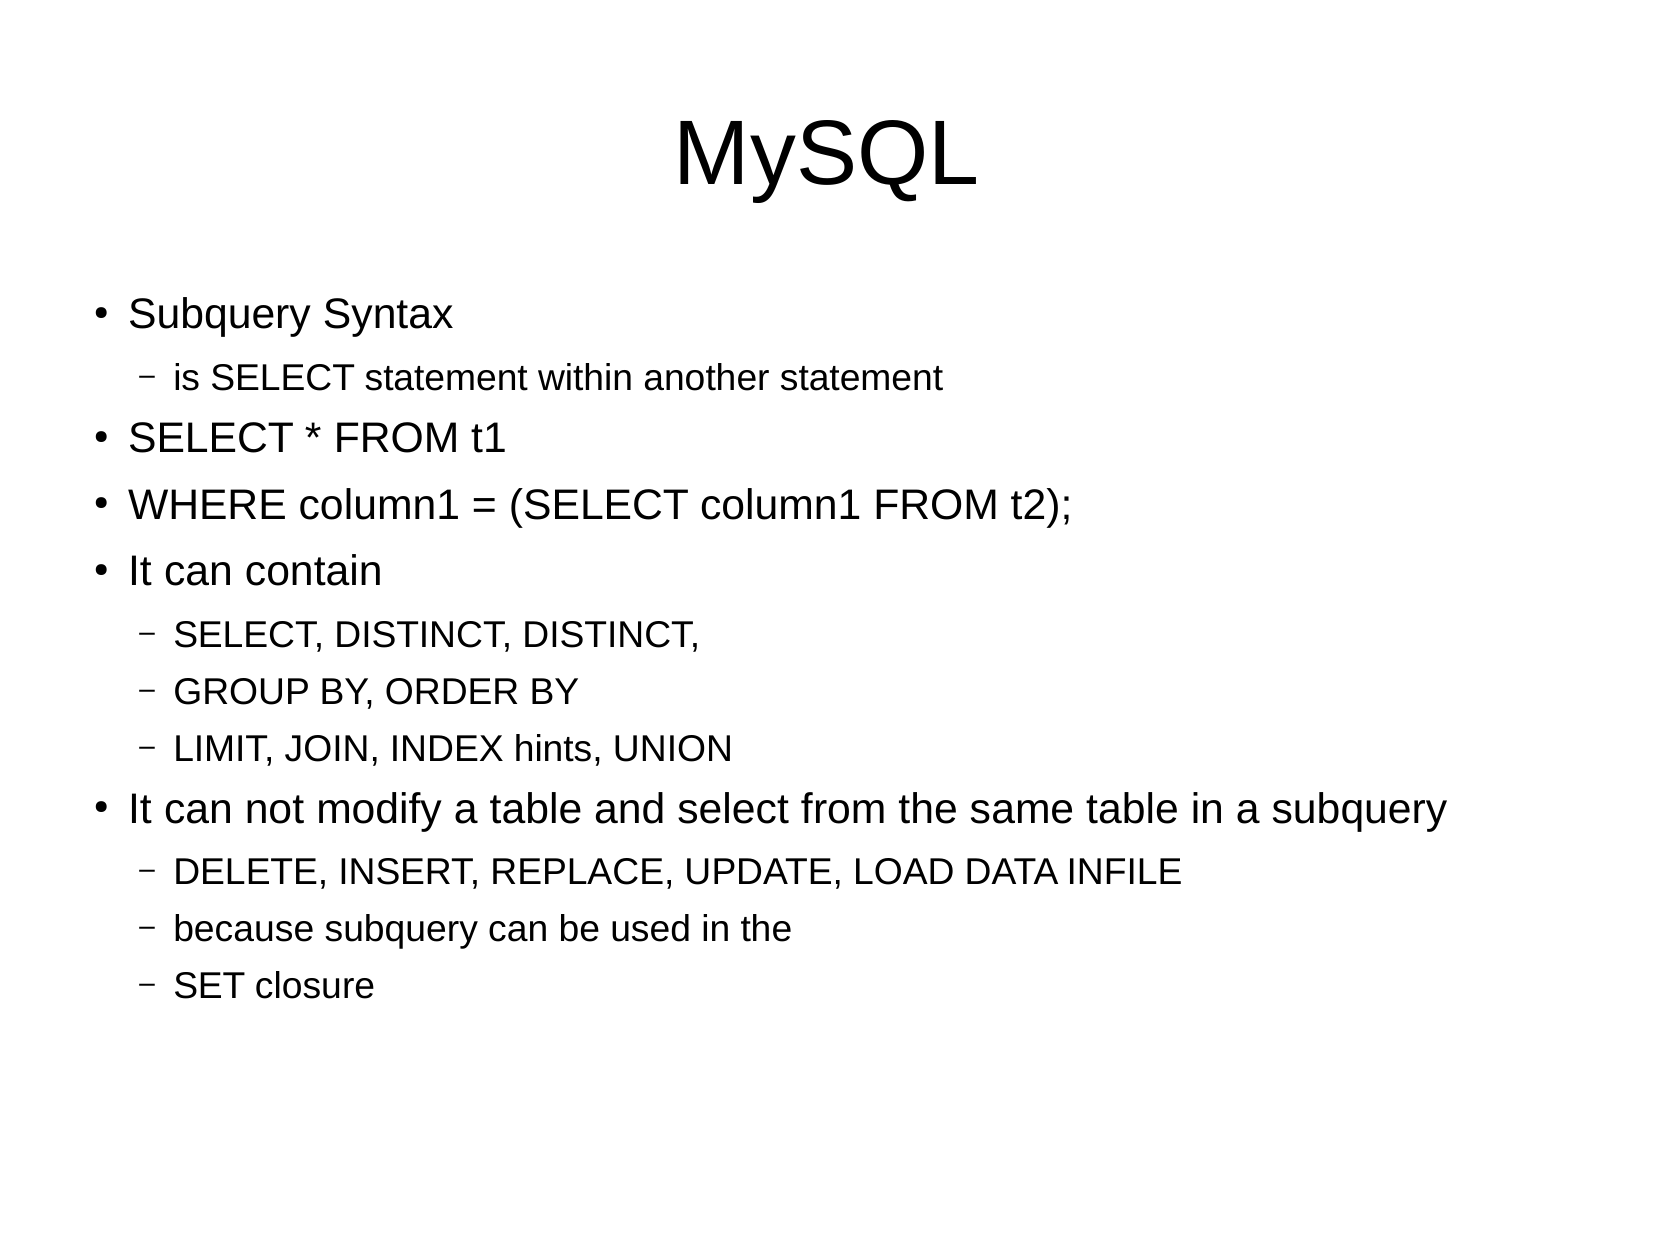

# MySQL
Subquery Syntax
is SELECT statement within another statement
SELECT * FROM t1
WHERE column1 = (SELECT column1 FROM t2);
It can contain
SELECT, DISTINCT, DISTINCT,
GROUP BY, ORDER BY
LIMIT, JOIN, INDEX hints, UNION
It can not modify a table and select from the same table in a subquery
DELETE, INSERT, REPLACE, UPDATE, LOAD DATA INFILE
because subquery can be used in the
SET closure